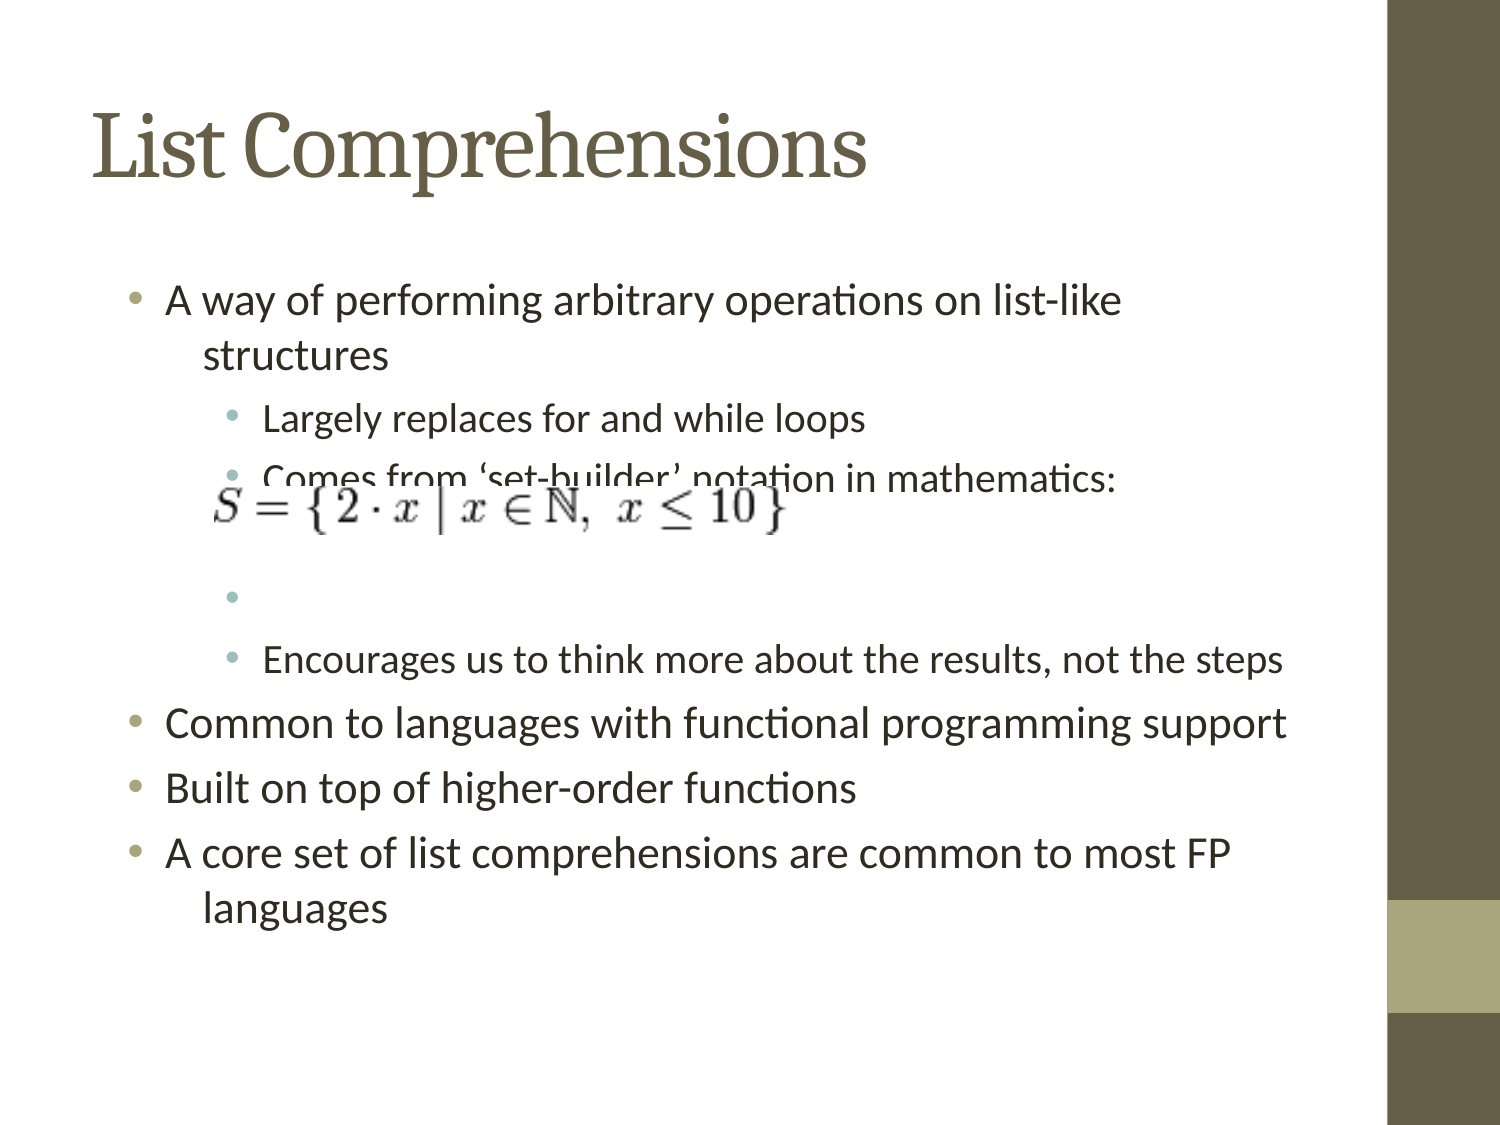

# List Comprehensions
A way of performing arbitrary operations on list-like structures
Largely replaces for and while loops
Comes from ‘set-builder’ notation in mathematics:
Encourages us to think more about the results, not the steps
Common to languages with functional programming support
Built on top of higher-order functions
A core set of list comprehensions are common to most FP languages